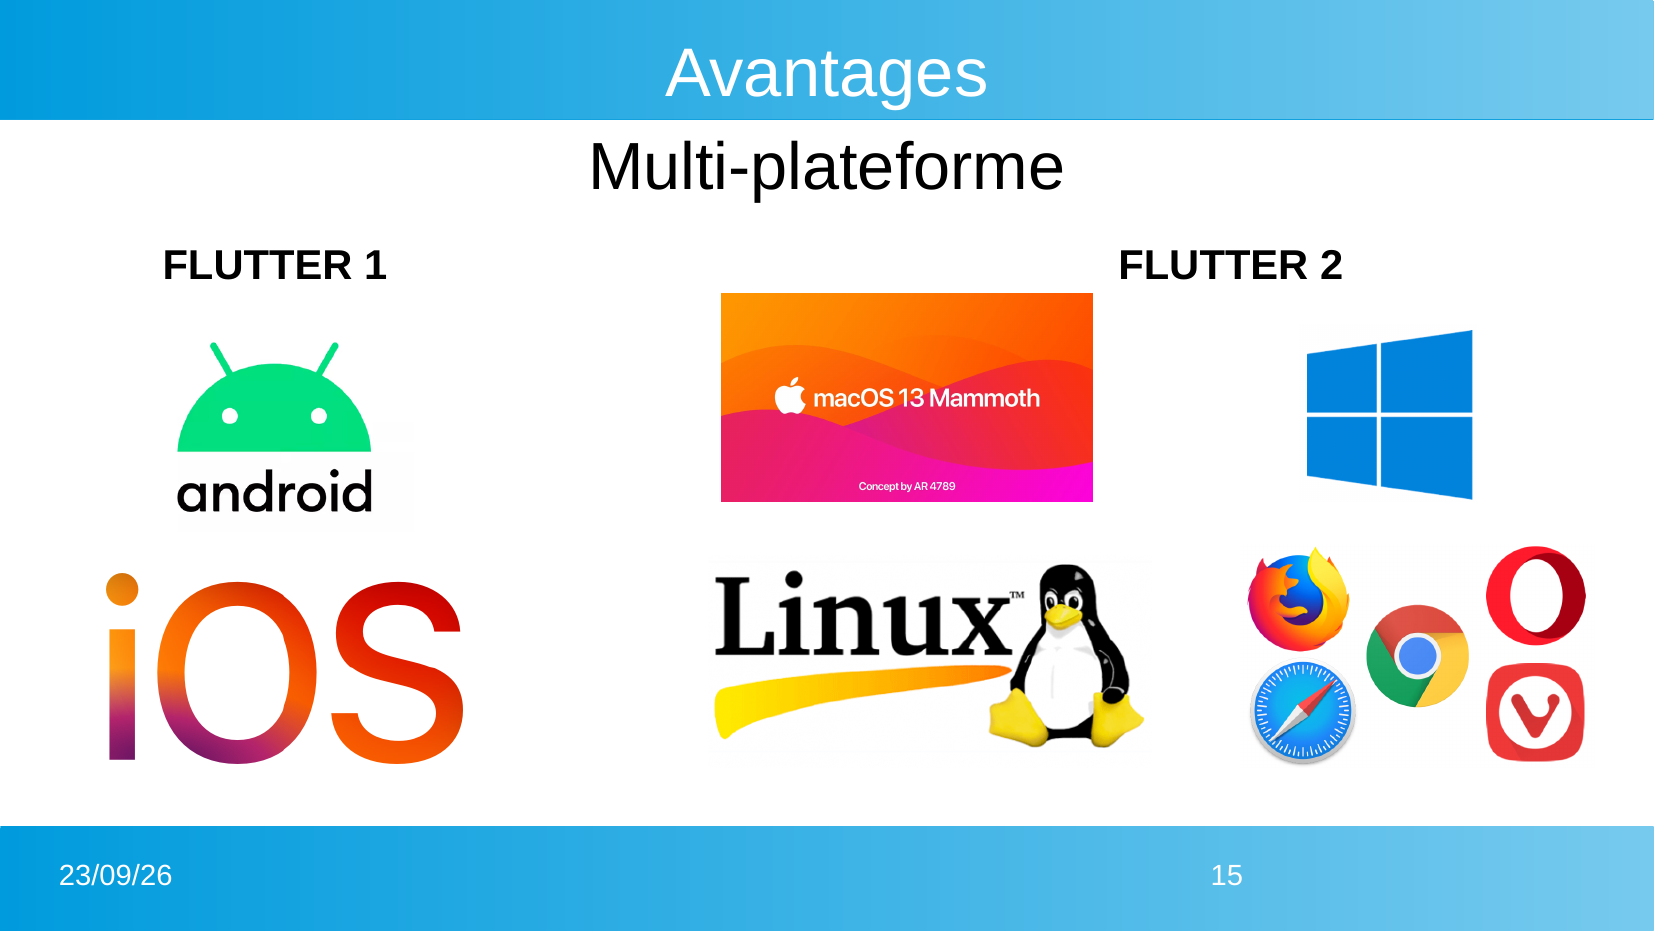

# Avantages
Multi-plateforme
FLUTTER 1
FLUTTER 2